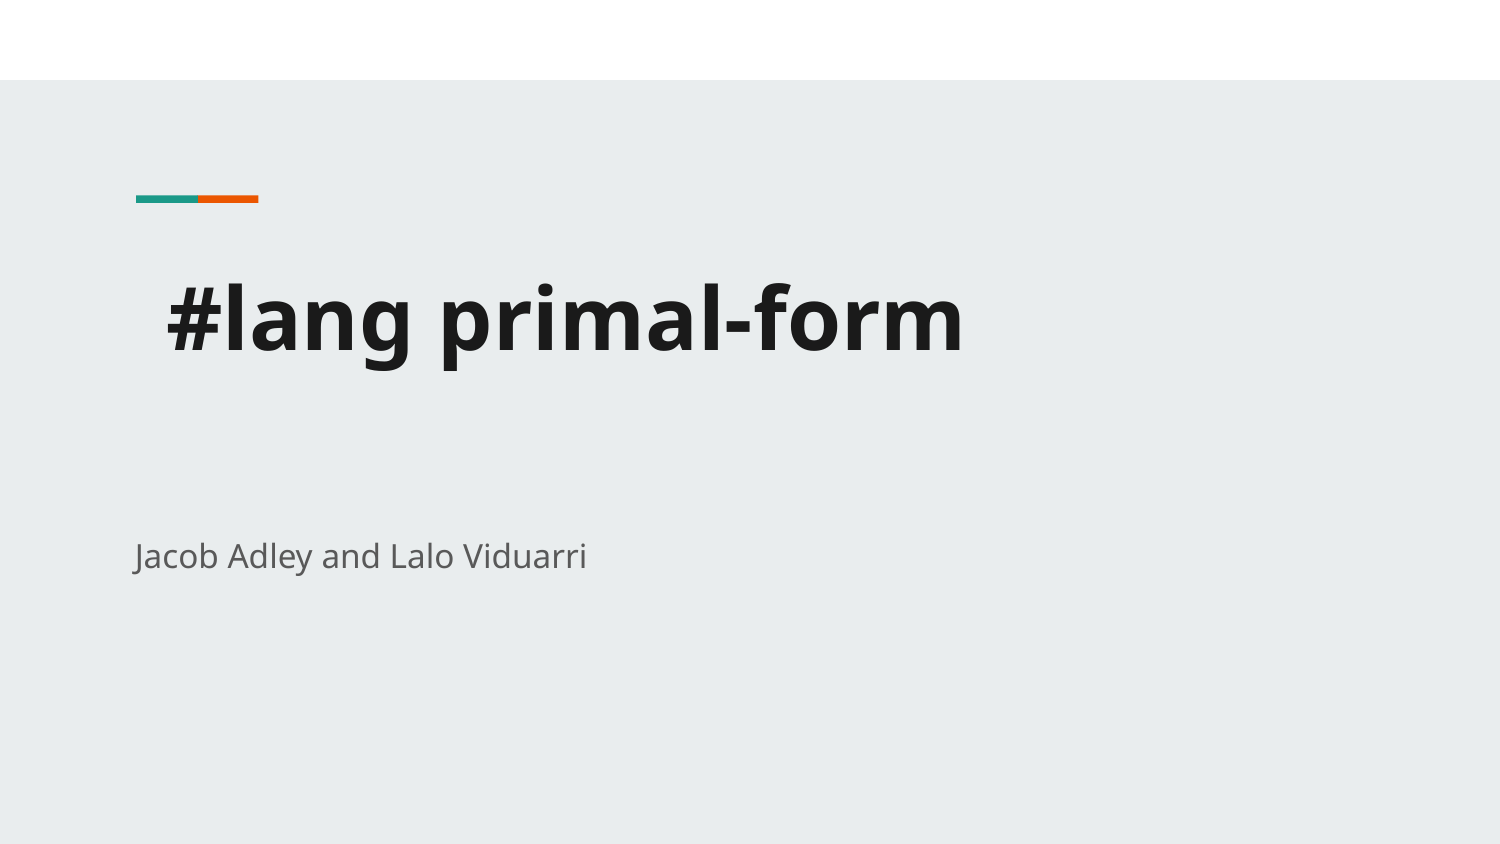

# #lang primal-form
Jacob Adley and Lalo Viduarri